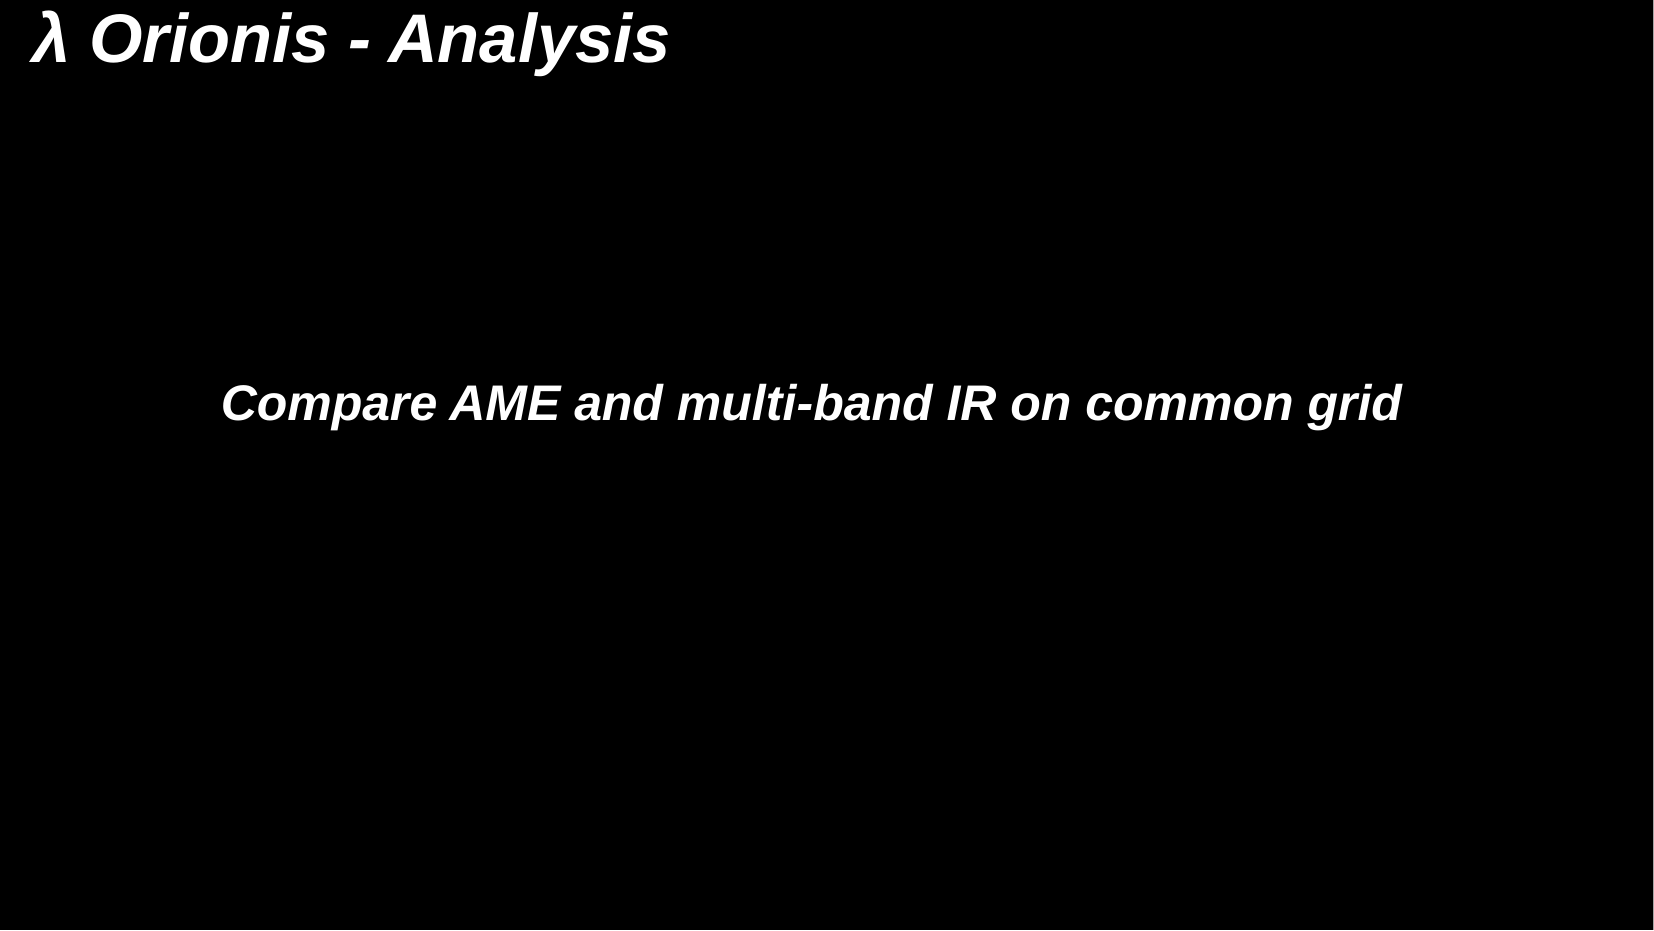

# λ Orionis - Analysis
Compare AME and multi-band IR on common grid